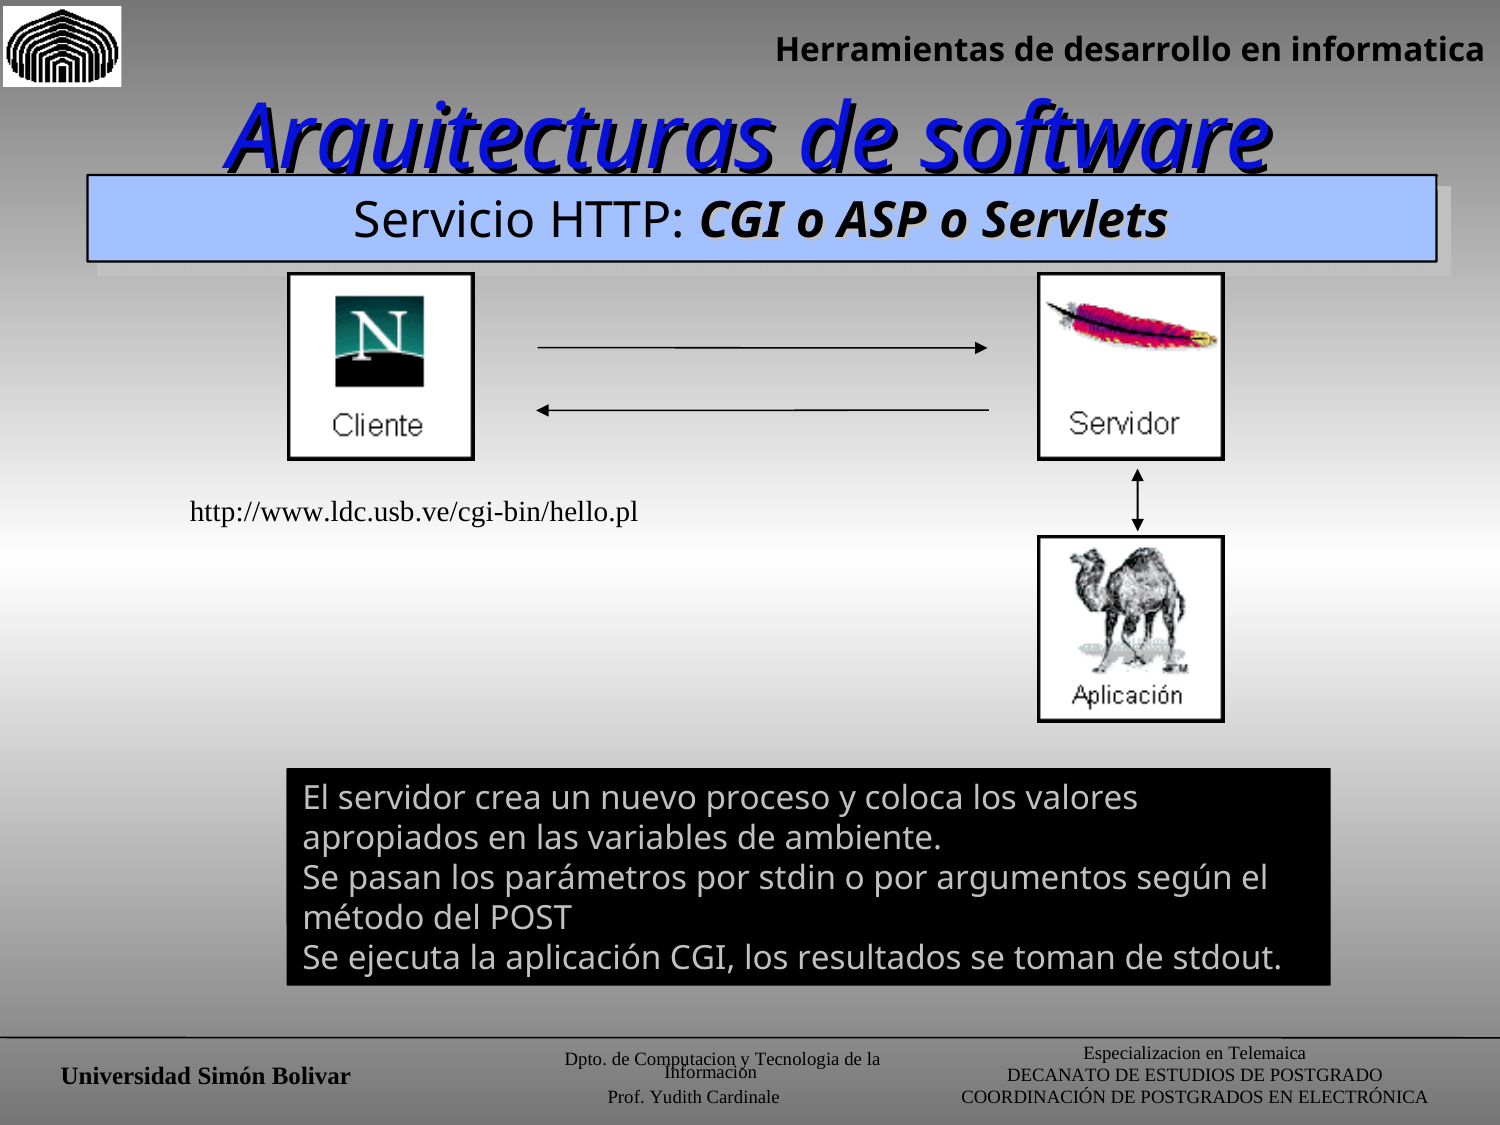

Arquitecturas de software
Servicio HTTP: CGI o ASP o Servlets
http://www.ldc.usb.ve/cgi-bin/hello.pl
GET /cgi-bin/hello.pl HTTP/1.0
Accept: text/plain
Accept: text/html
User-Agent: Netscape Communicator 4.76
El servidor crea un nuevo proceso y coloca los valores apropiados en las variables de ambiente.
Se pasan los parámetros por stdin o por argumentos según el método del POST
Se ejecuta la aplicación CGI, los resultados se toman de stdout.